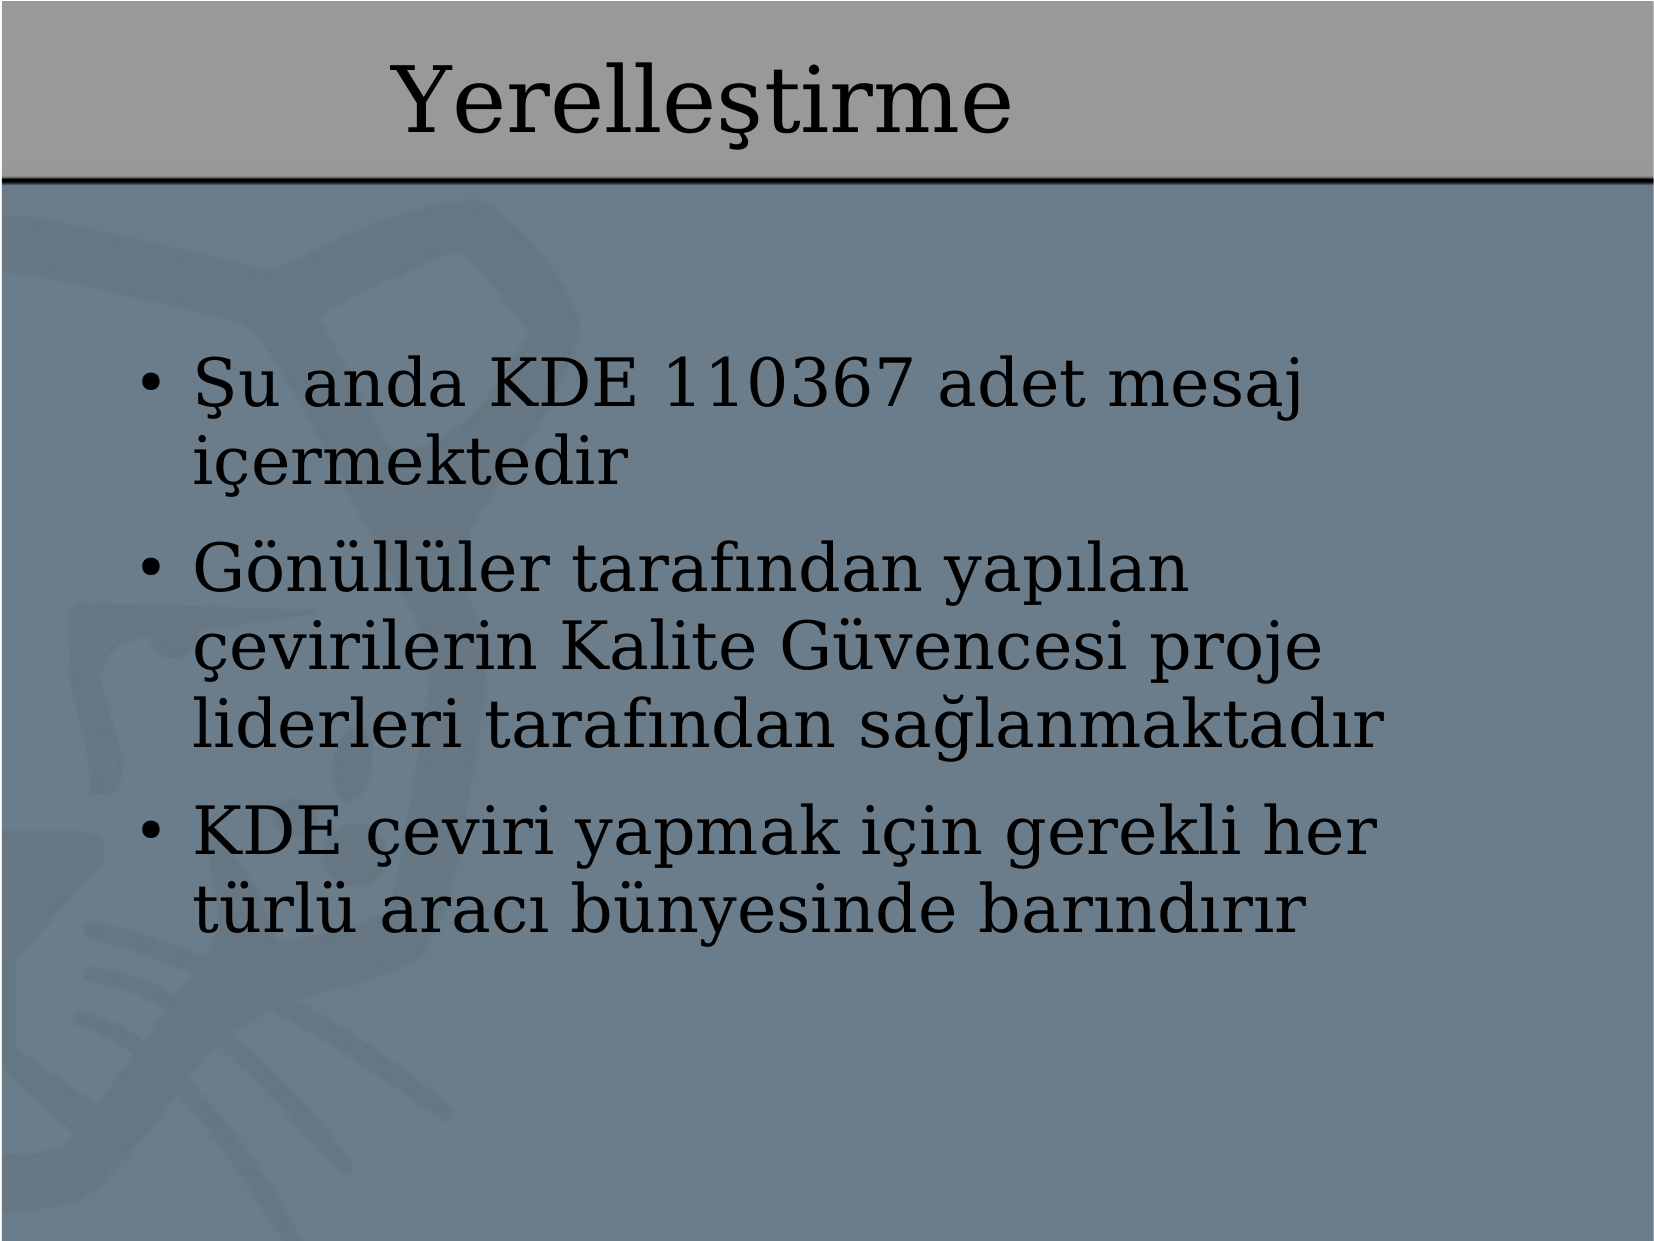

# Yerelleştirme
Şu anda KDE 110367 adet mesaj içermektedir
Gönüllüler tarafından yapılan çevirilerin Kalite Güvencesi proje liderleri tarafından sağlanmaktadır
KDE çeviri yapmak için gerekli her türlü aracı bünyesinde barındırır